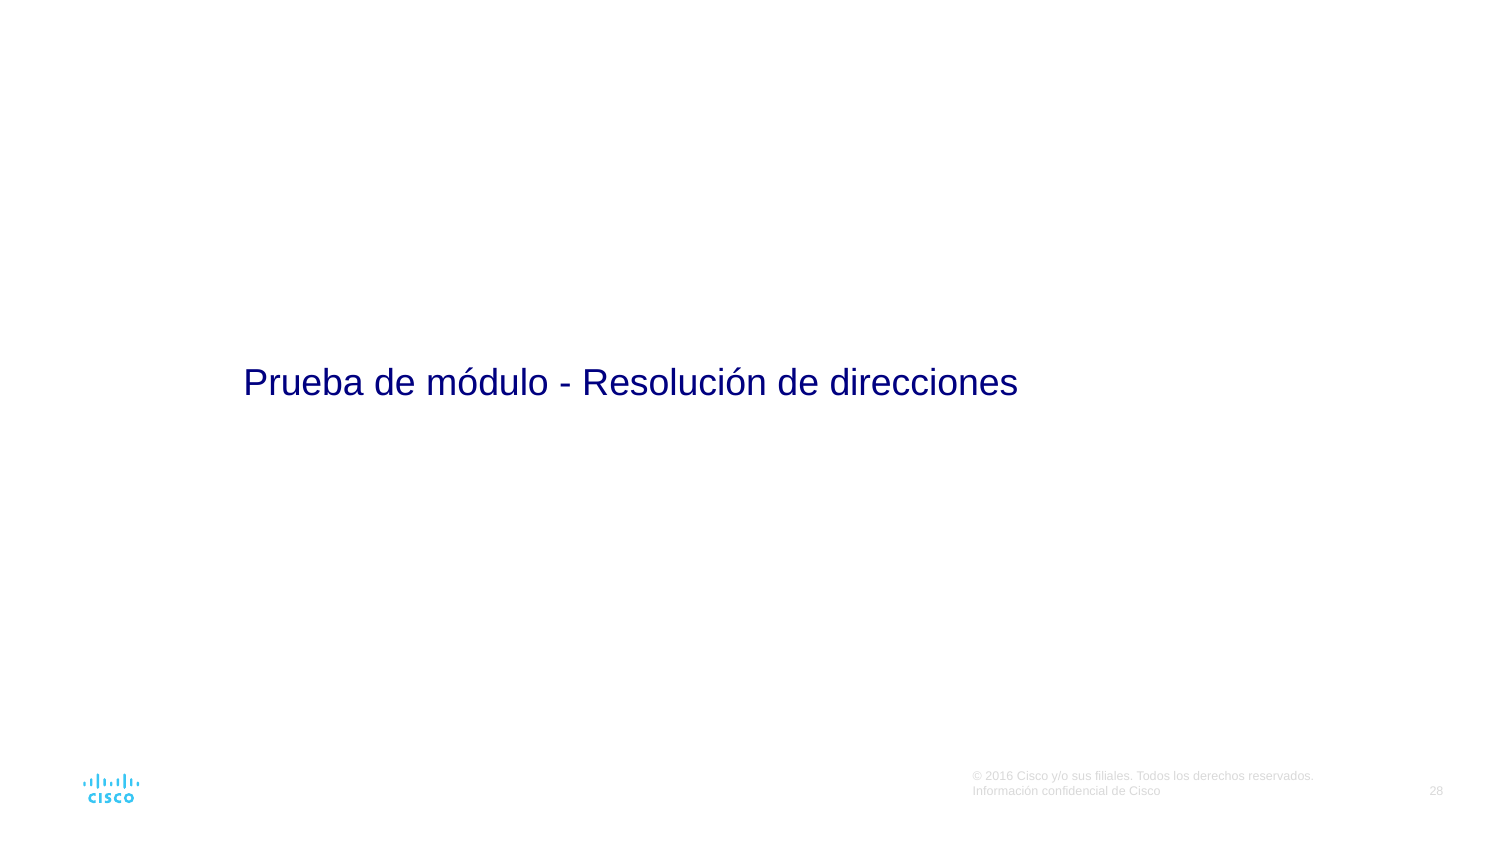

Prueba de módulo - Resolución de direcciones